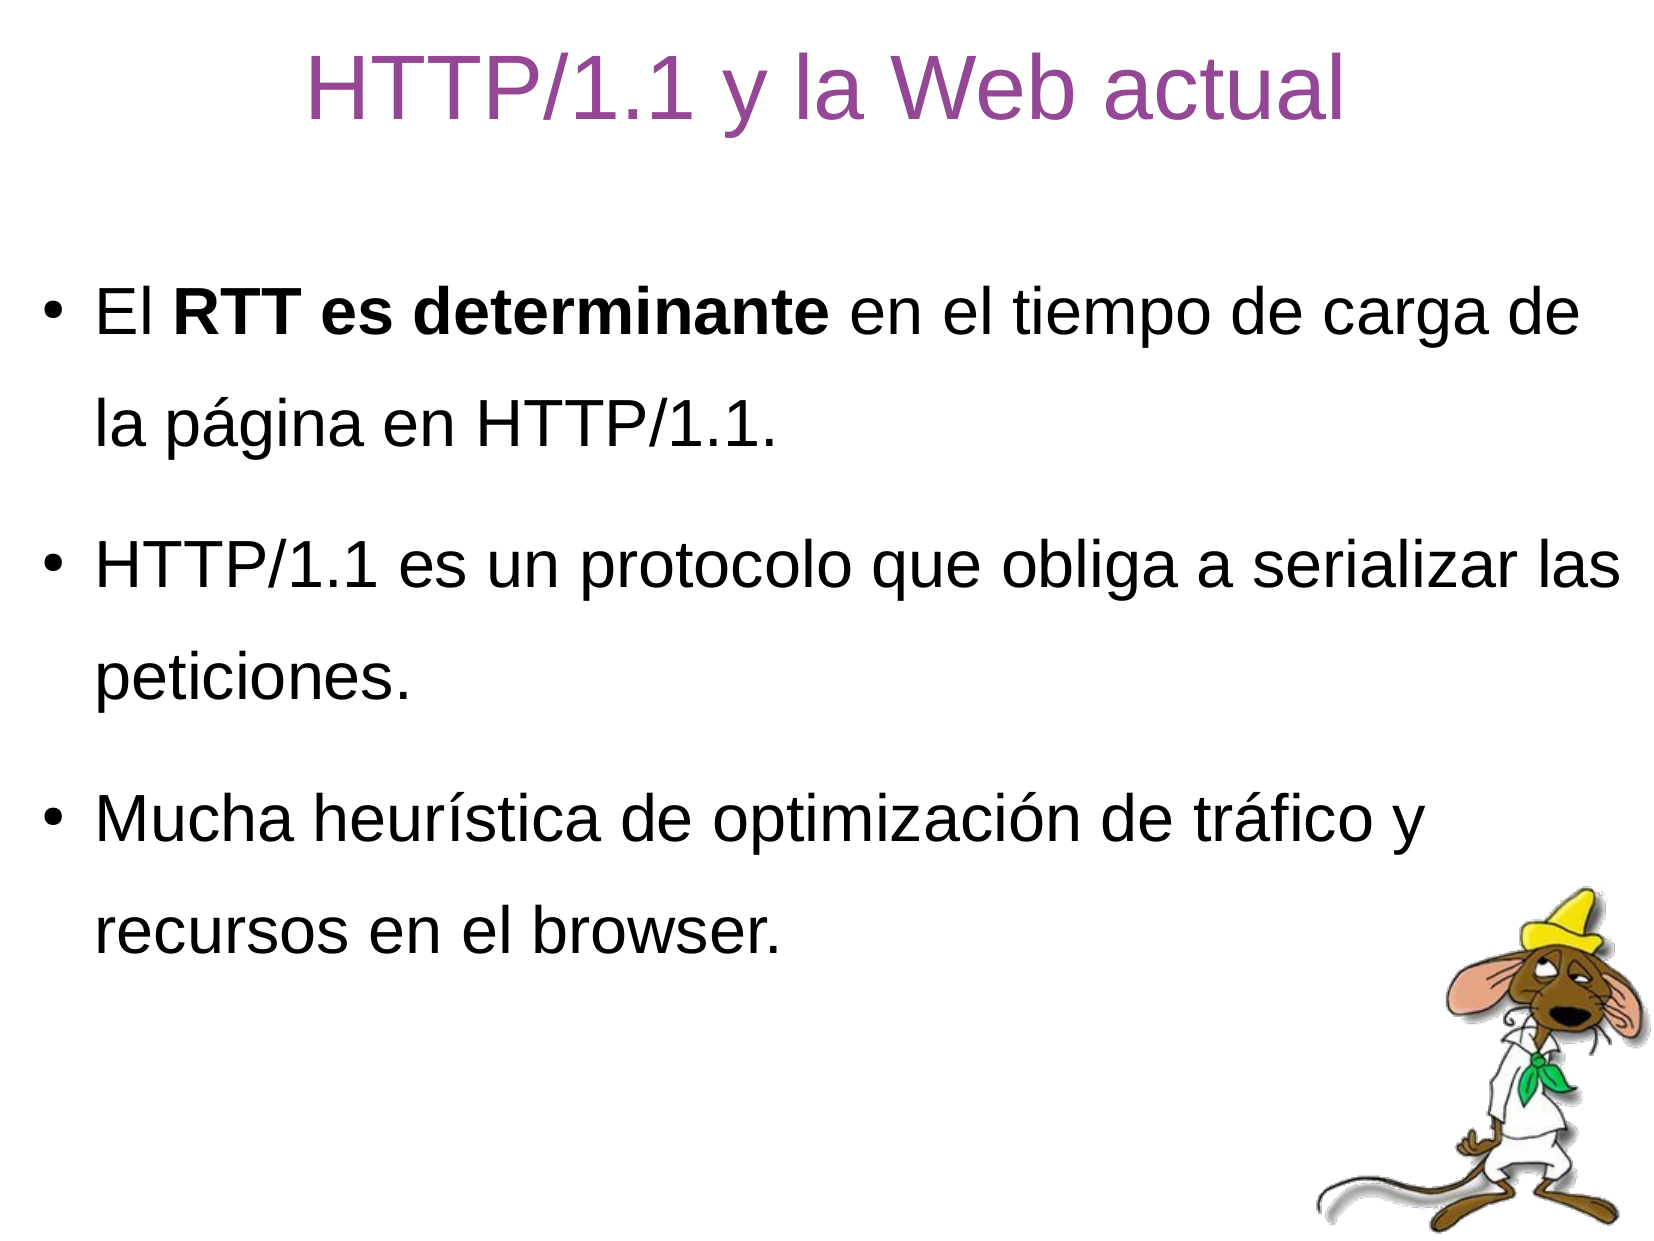

# HTTP/1.1 y la Web actual
El RTT es determinante en el tiempo de carga de la página en HTTP/1.1.
HTTP/1.1 es un protocolo que obliga a serializar las peticiones.
Mucha heurística de optimización de tráfico y recursos en el browser.